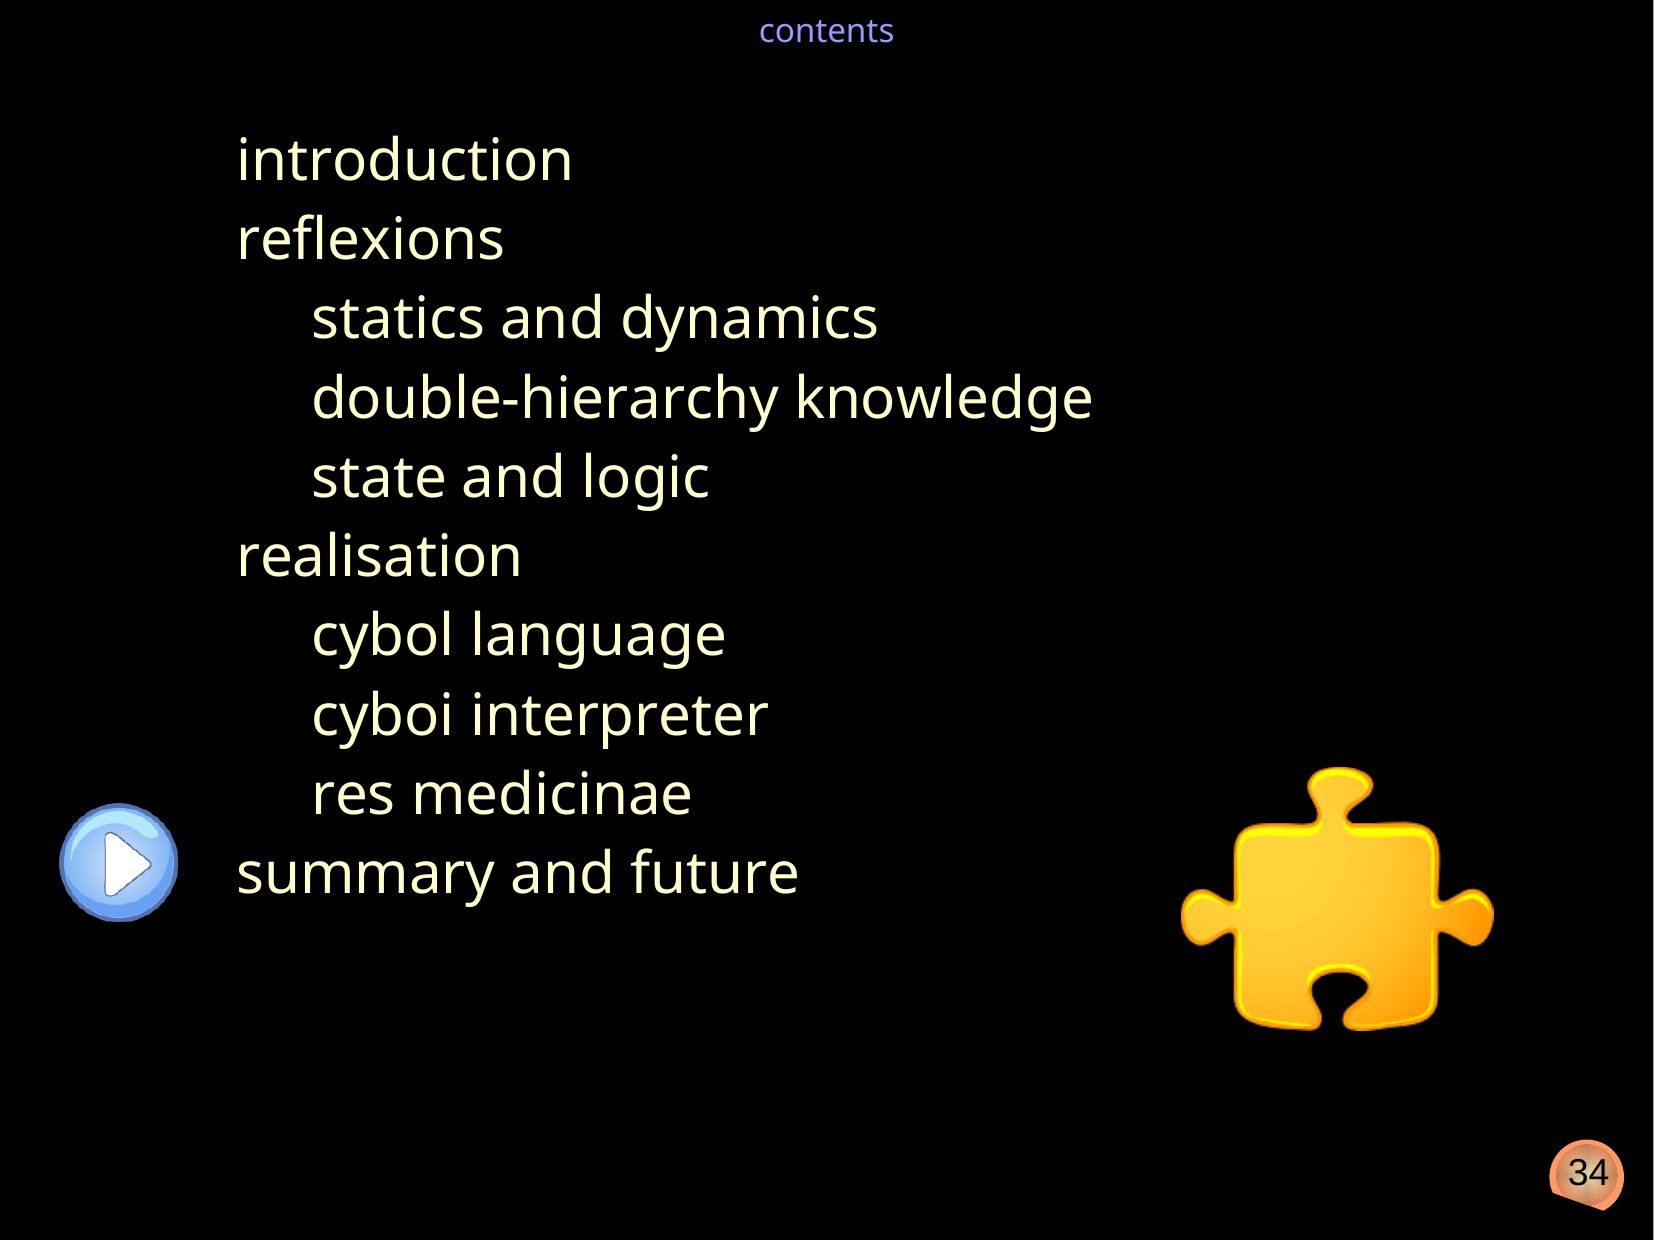

contents
introduction
reflexions
	statics and dynamics
	double-hierarchy knowledge
	state and logic
realisation
	cybol language
	cyboi interpreter
	res medicinae
summary and future